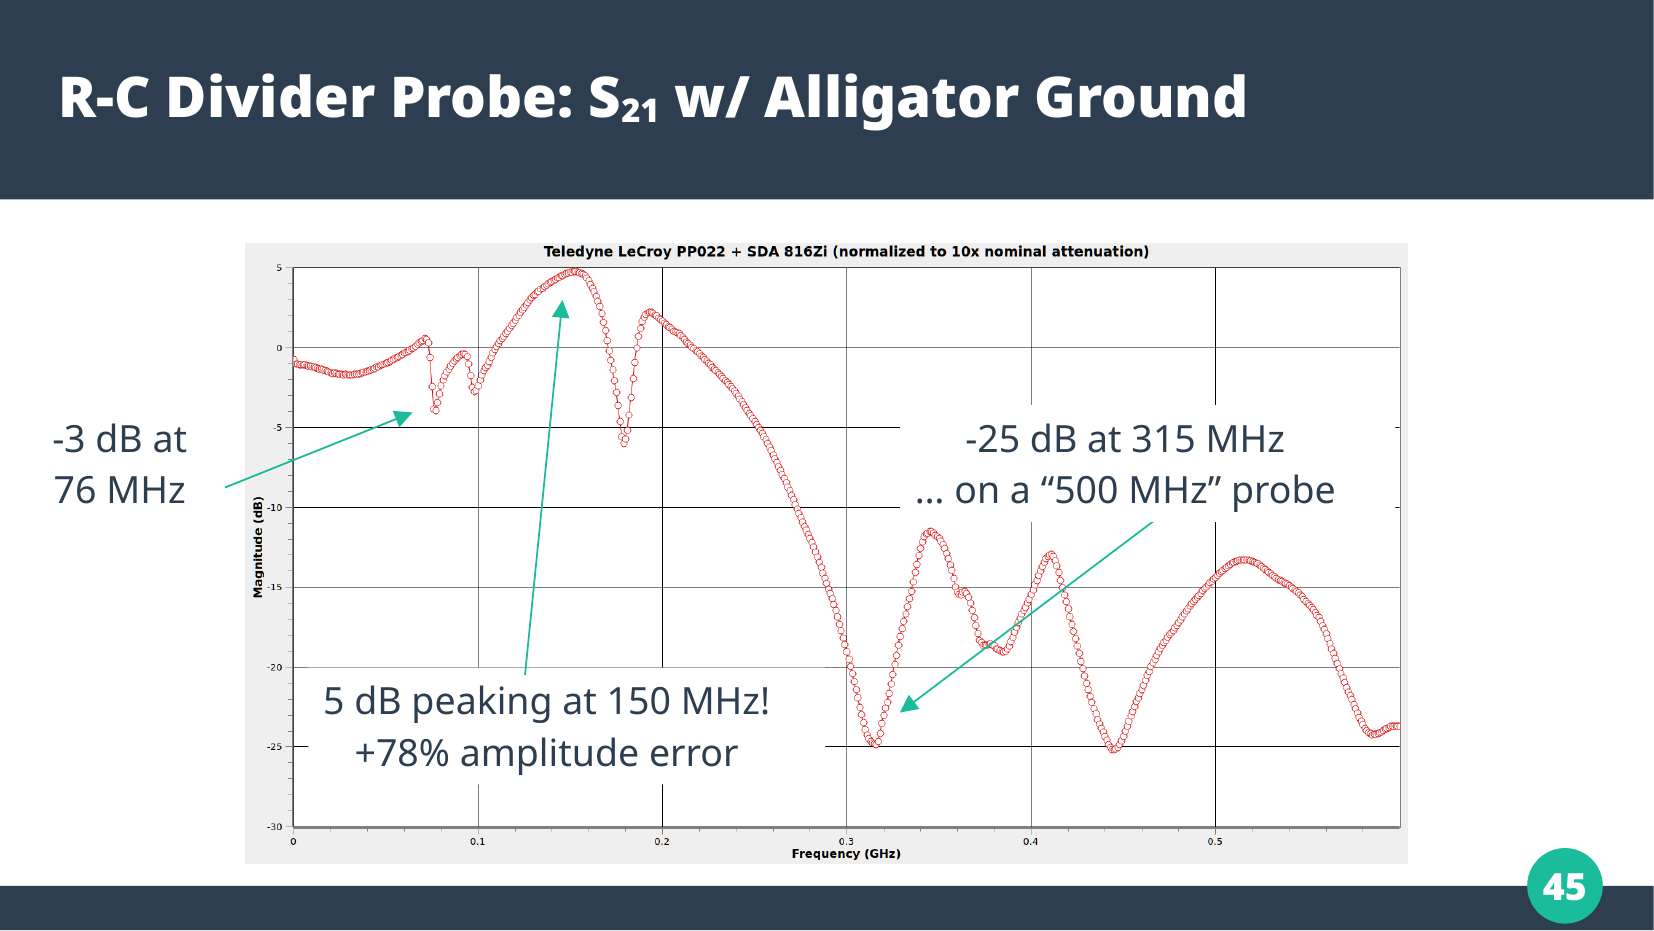

# R-C Divider Probe: S21 w/ Alligator Ground
-3 dB at
76 MHz
-25 dB at 315 MHz
… on a “500 MHz” probe
5 dB peaking at 150 MHz!
+78% amplitude error